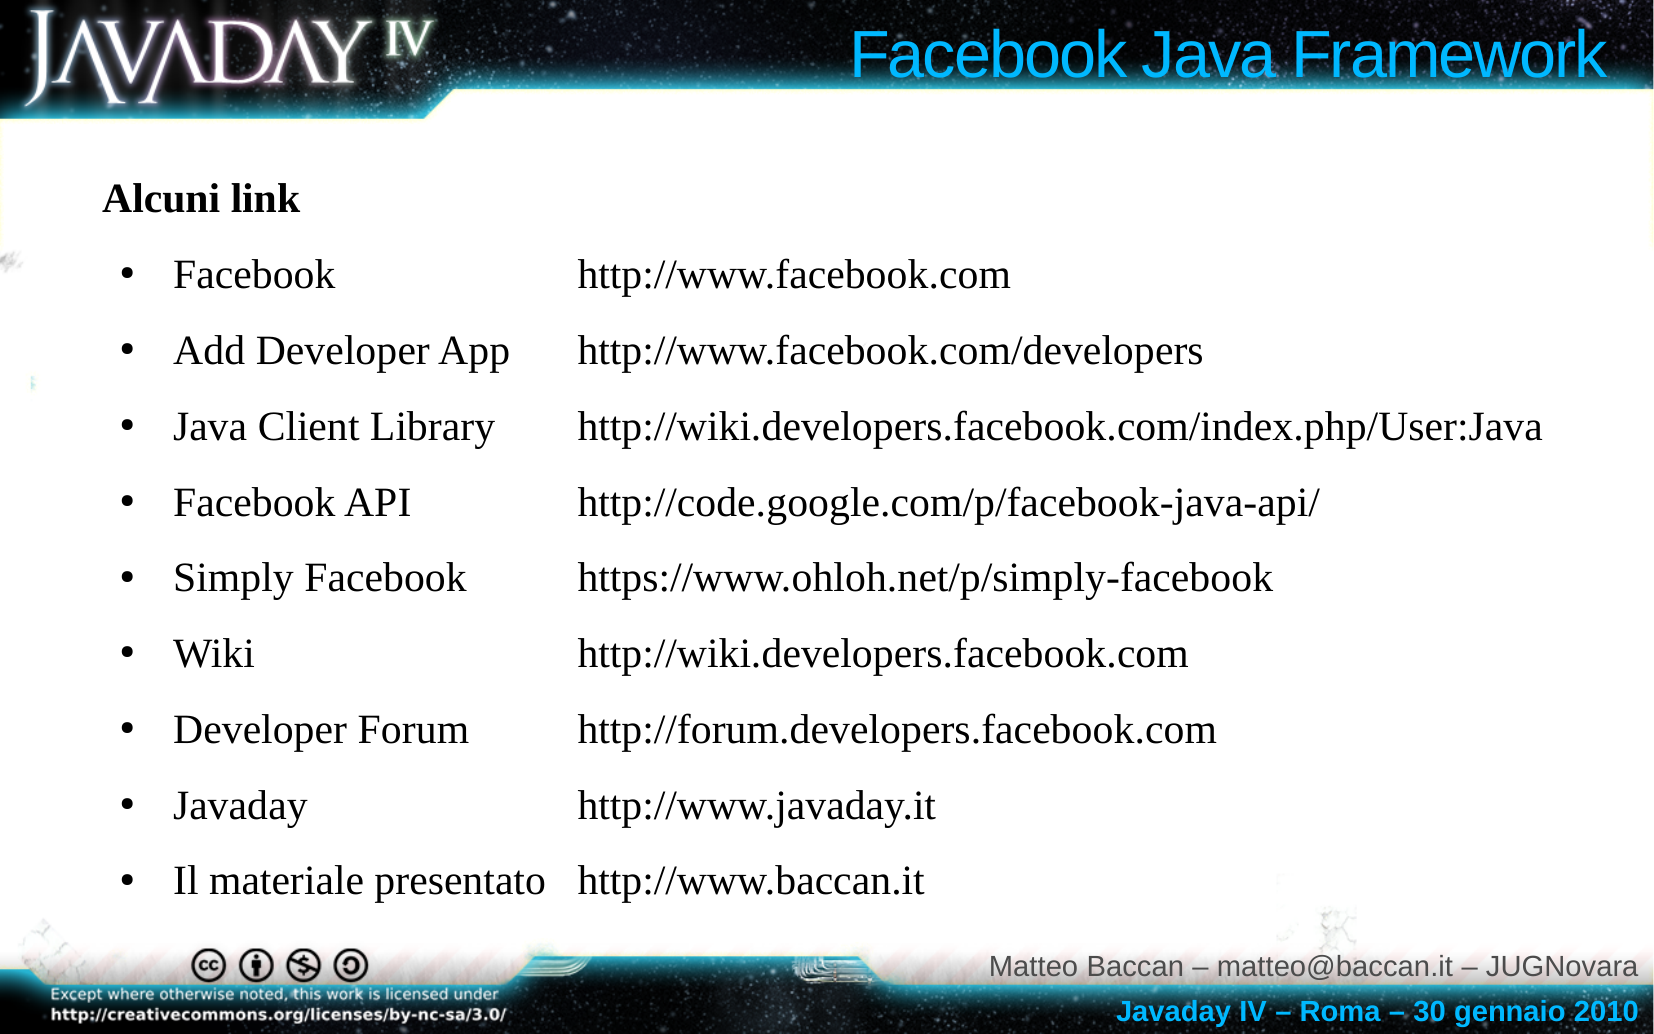

# Facebook Java Framework
Alcuni link
Facebook				http://www.facebook.com
Add Developer App	http://www.facebook.com/developers
Java Client Library 	http://wiki.developers.facebook.com/index.php/User:Java
Facebook API			http://code.google.com/p/facebook-java-api/
Simply Facebook		https://www.ohloh.net/p/simply-facebook
Wiki					http://wiki.developers.facebook.com
Developer Forum		http://forum.developers.facebook.com
Javaday				http://www.javaday.it
Il materiale presentato	http://www.baccan.it